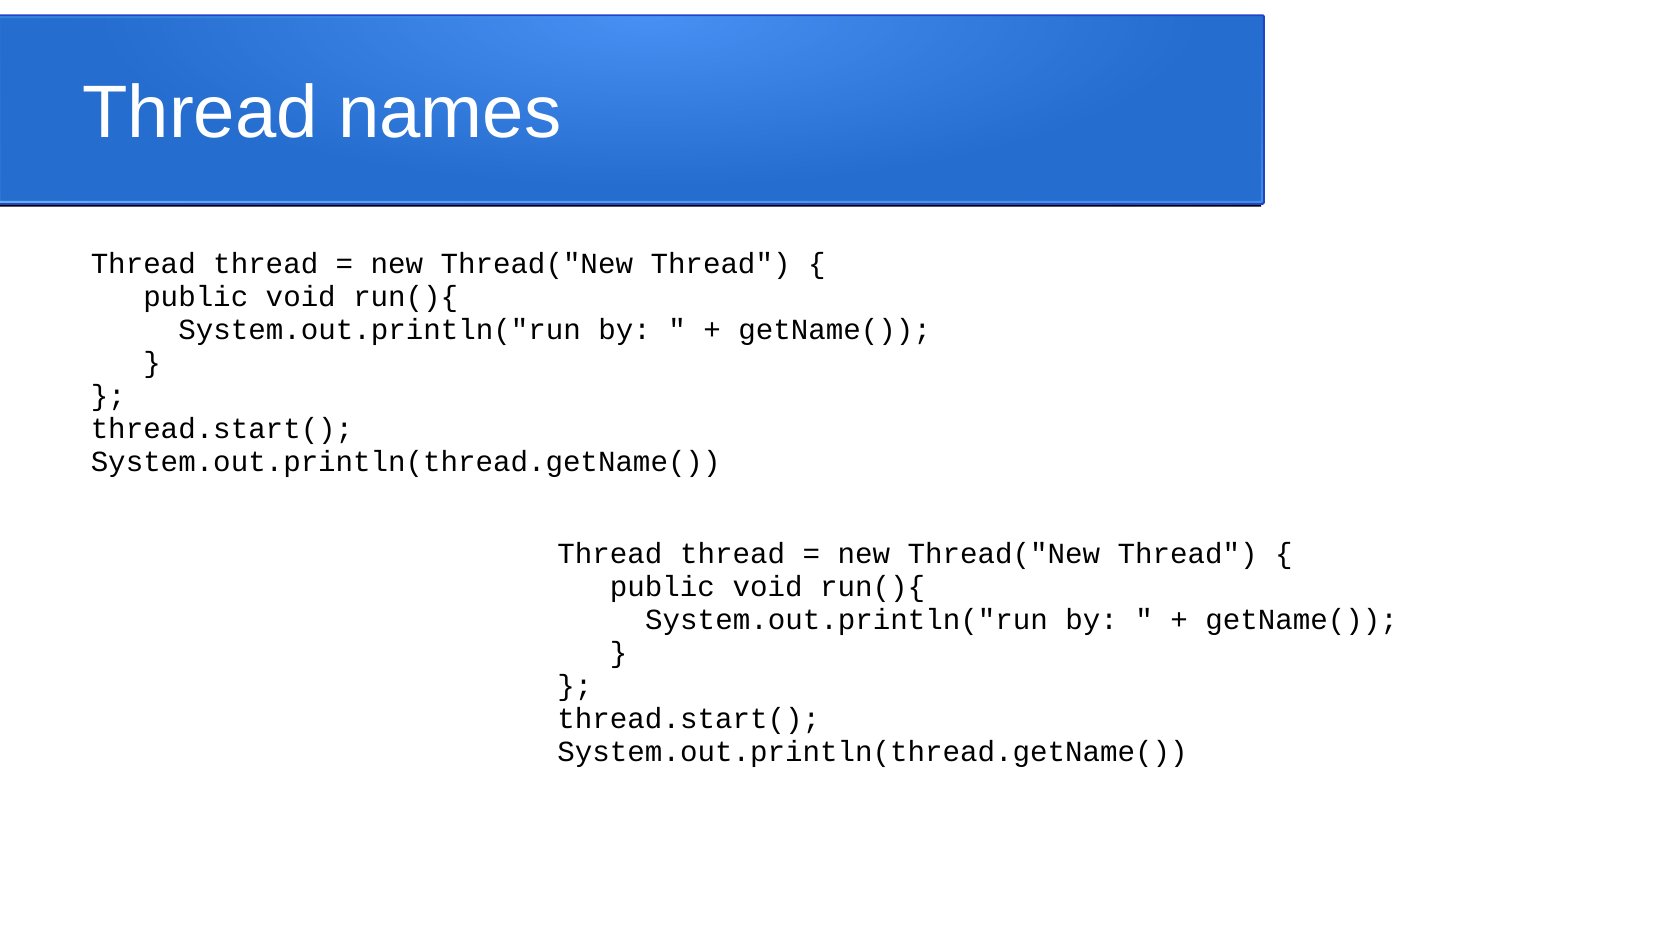

# Thread names
 Thread thread = new Thread("New Thread") {
 public void run(){
 System.out.println("run by: " + getName());
 }
 };
 thread.start();
 System.out.println(thread.getName())
 Thread thread = new Thread("New Thread") {
 public void run(){
 System.out.println("run by: " + getName());
 }
 };
 thread.start();
 System.out.println(thread.getName())